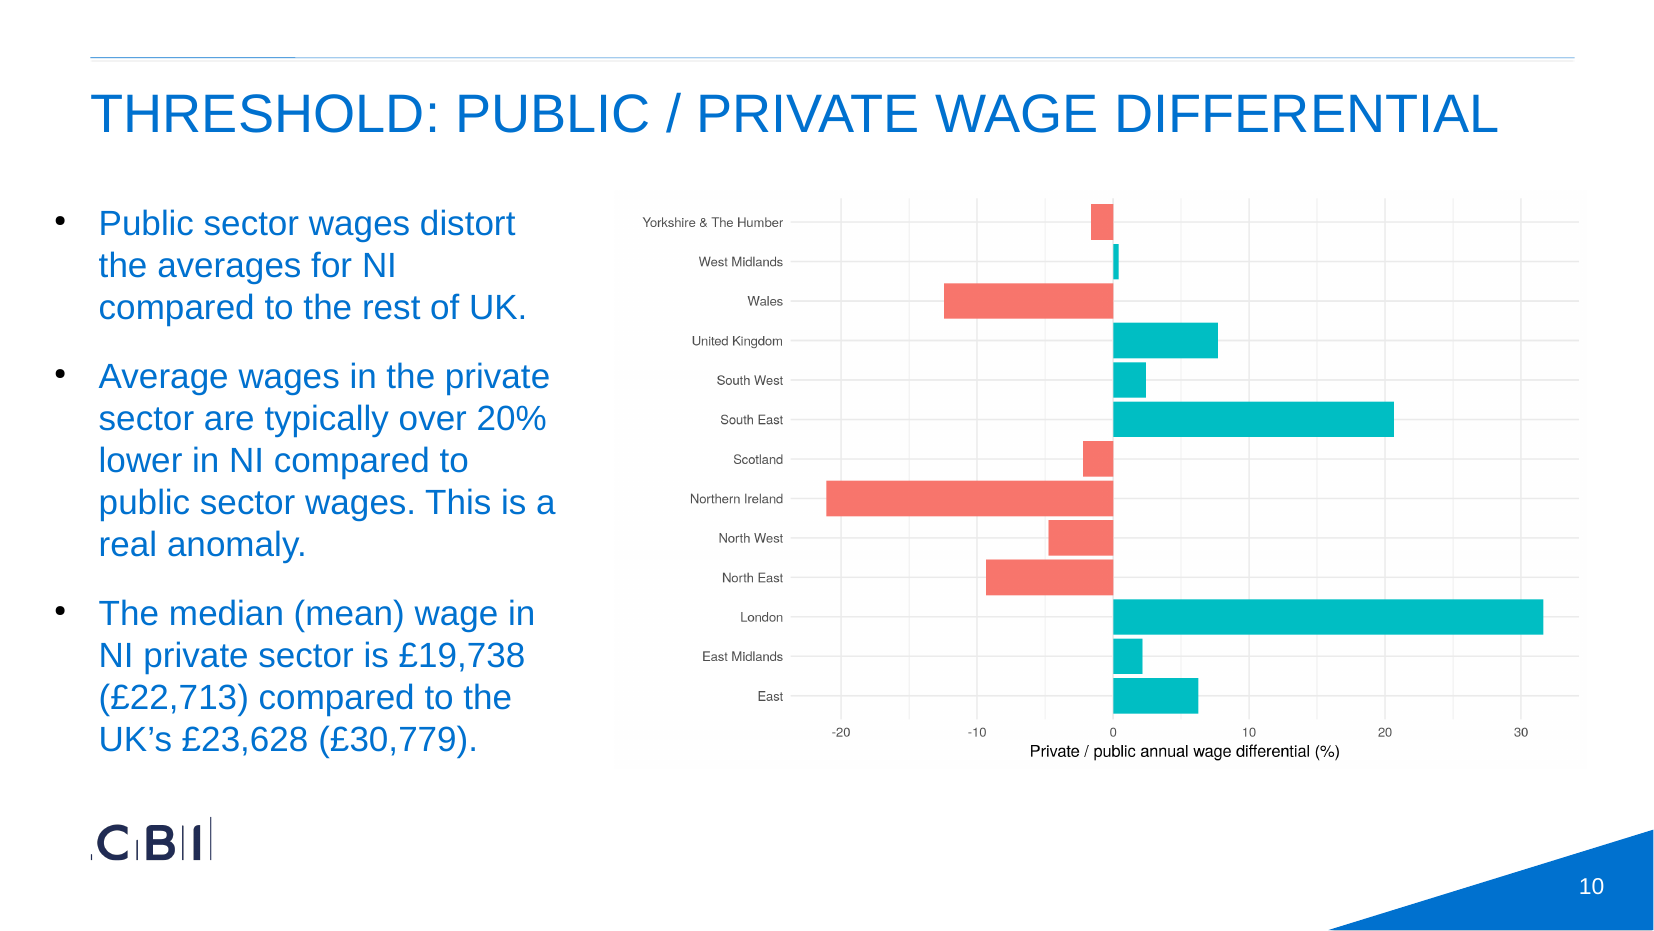

# Threshold: Public / Private wage differential
Public sector wages distort the averages for NI compared to the rest of UK.
Average wages in the private sector are typically over 20% lower in NI compared to public sector wages. This is a real anomaly.
The median (mean) wage in NI private sector is £19,738 (£22,713) compared to the UK’s £23,628 (£30,779).